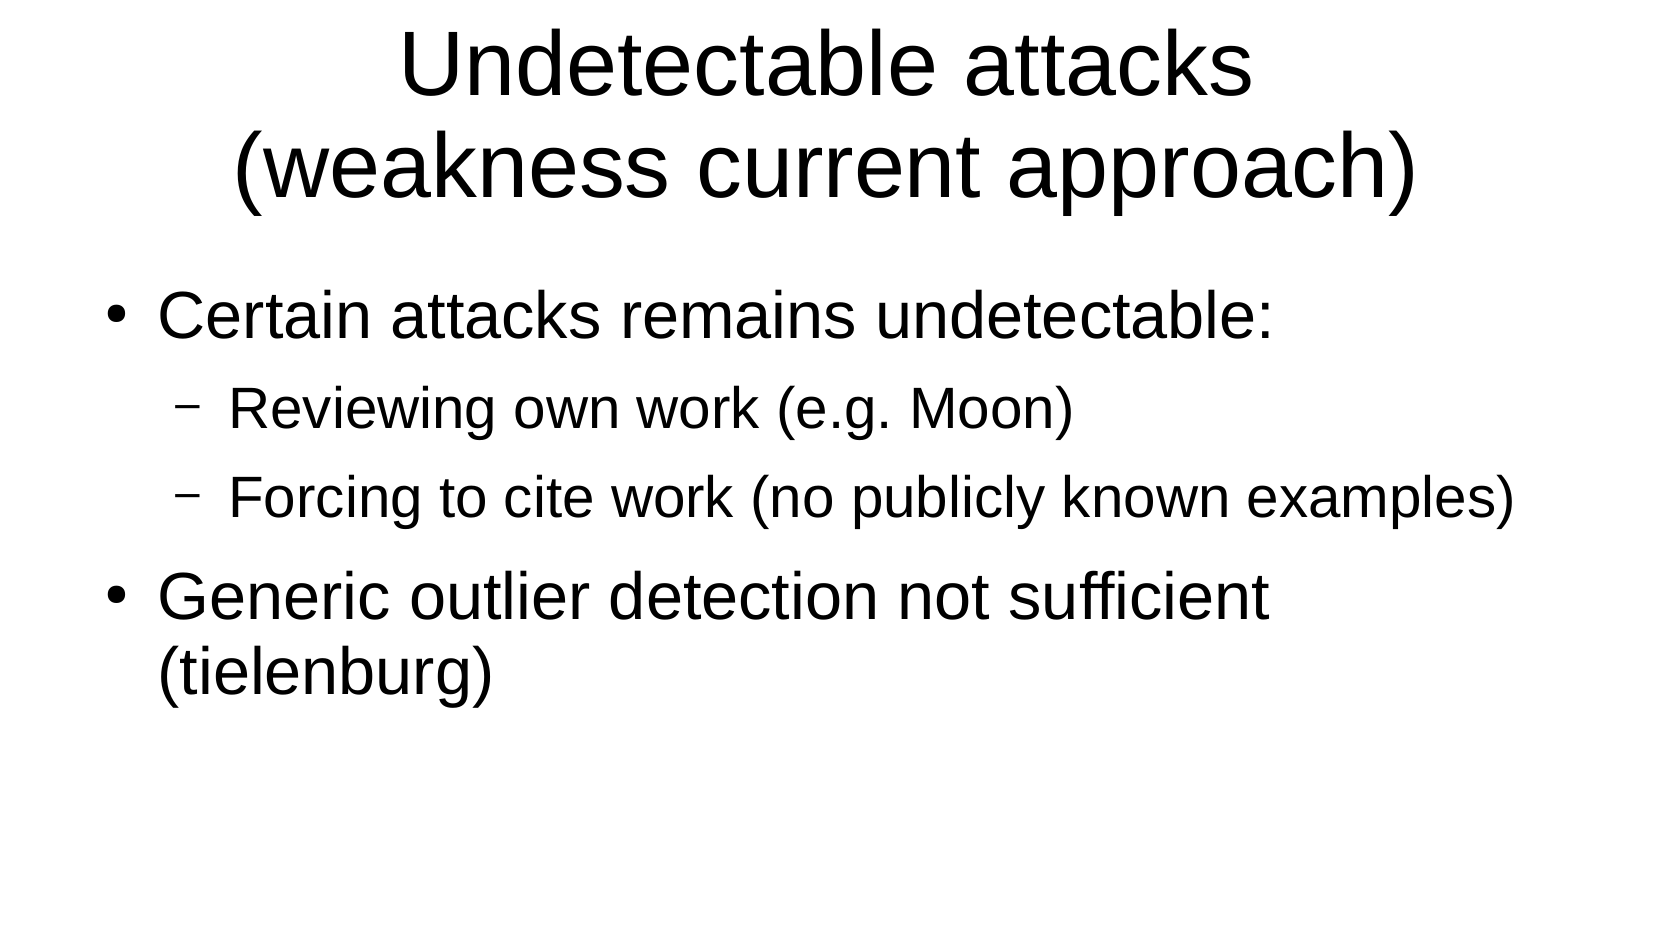

# Undetectable attacks (weakness current approach)
Certain attacks remains undetectable:
Reviewing own work (e.g. Moon)
Forcing to cite work (no publicly known examples)
Generic outlier detection not sufficient (tielenburg)